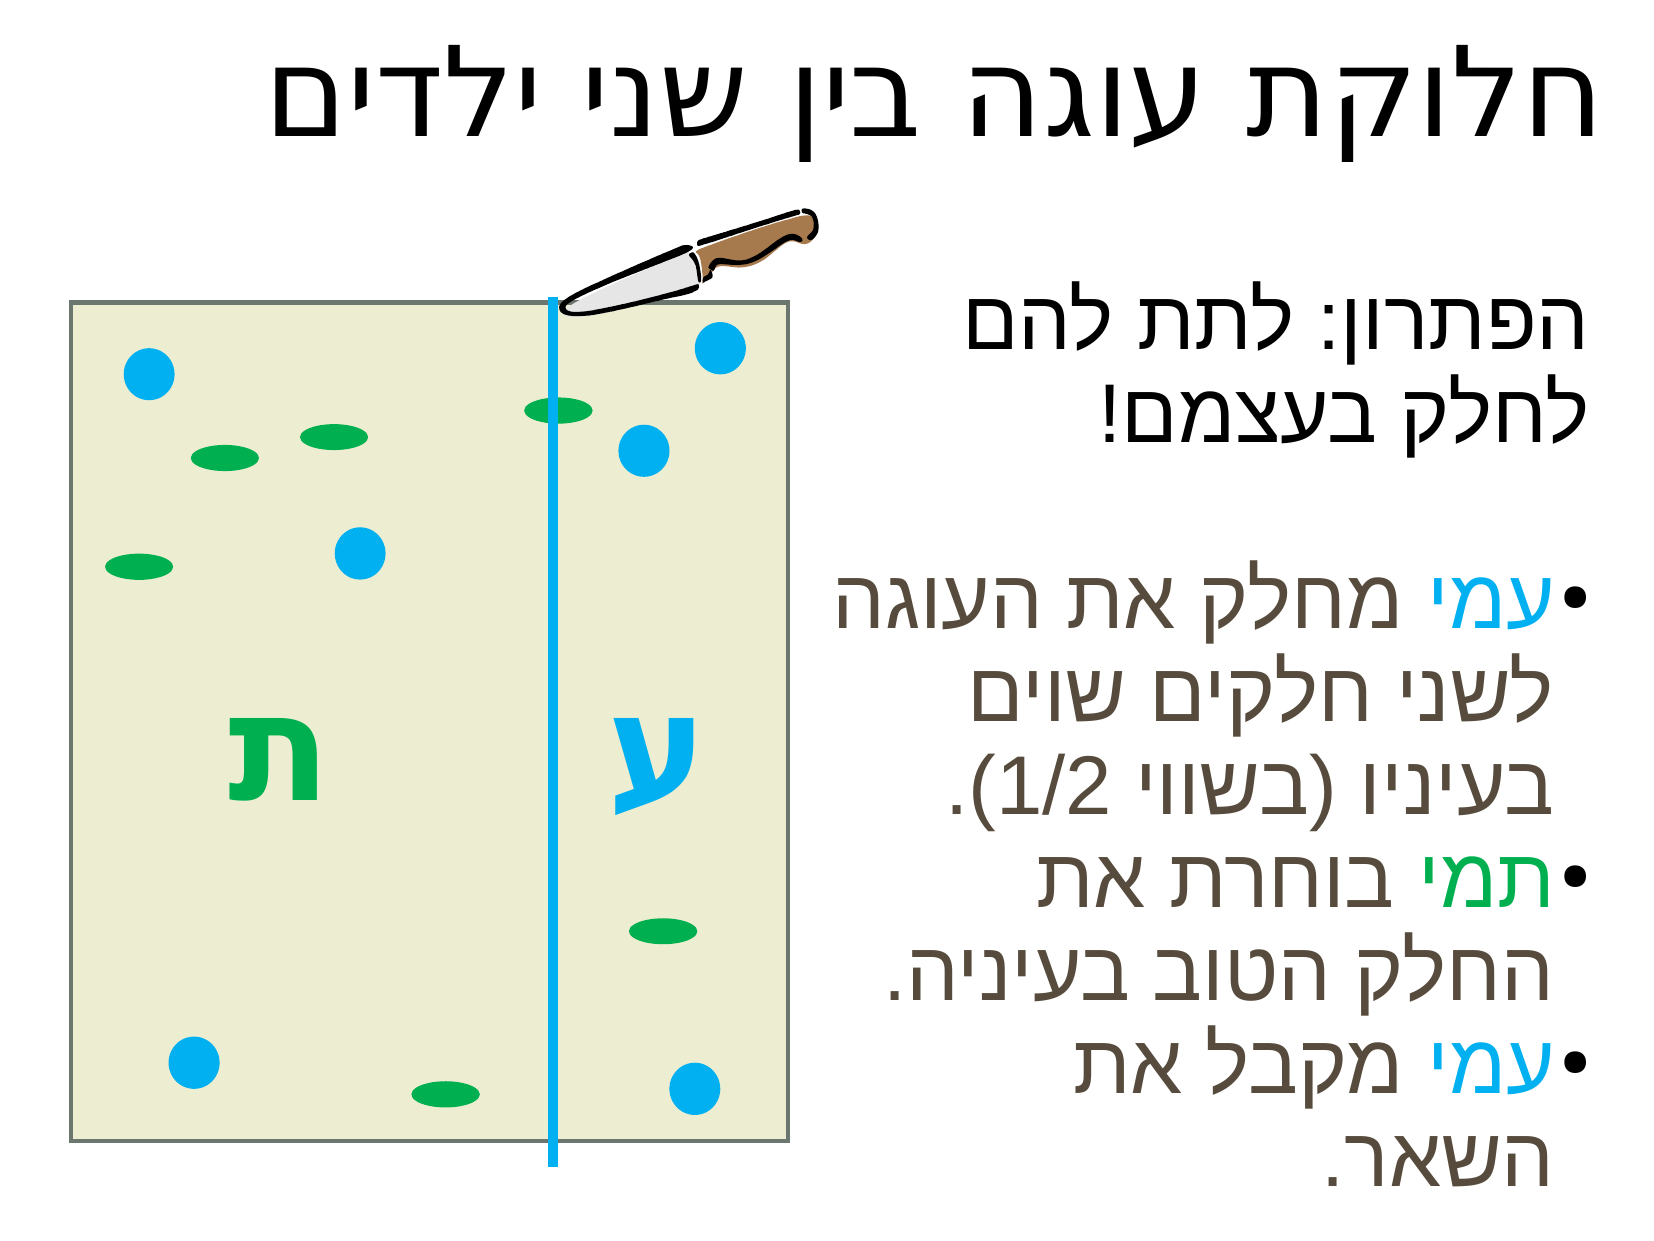

# חלוקת עוגה בין שני ילדים
הפתרון: לתת להם לחלק בעצמם!
עמי מחלק את העוגה לשני חלקים שוים בעיניו (בשווי 1/2).
תמי בוחרת את החלק הטוב בעיניה.
עמי מקבל את השאר.
ת
ע